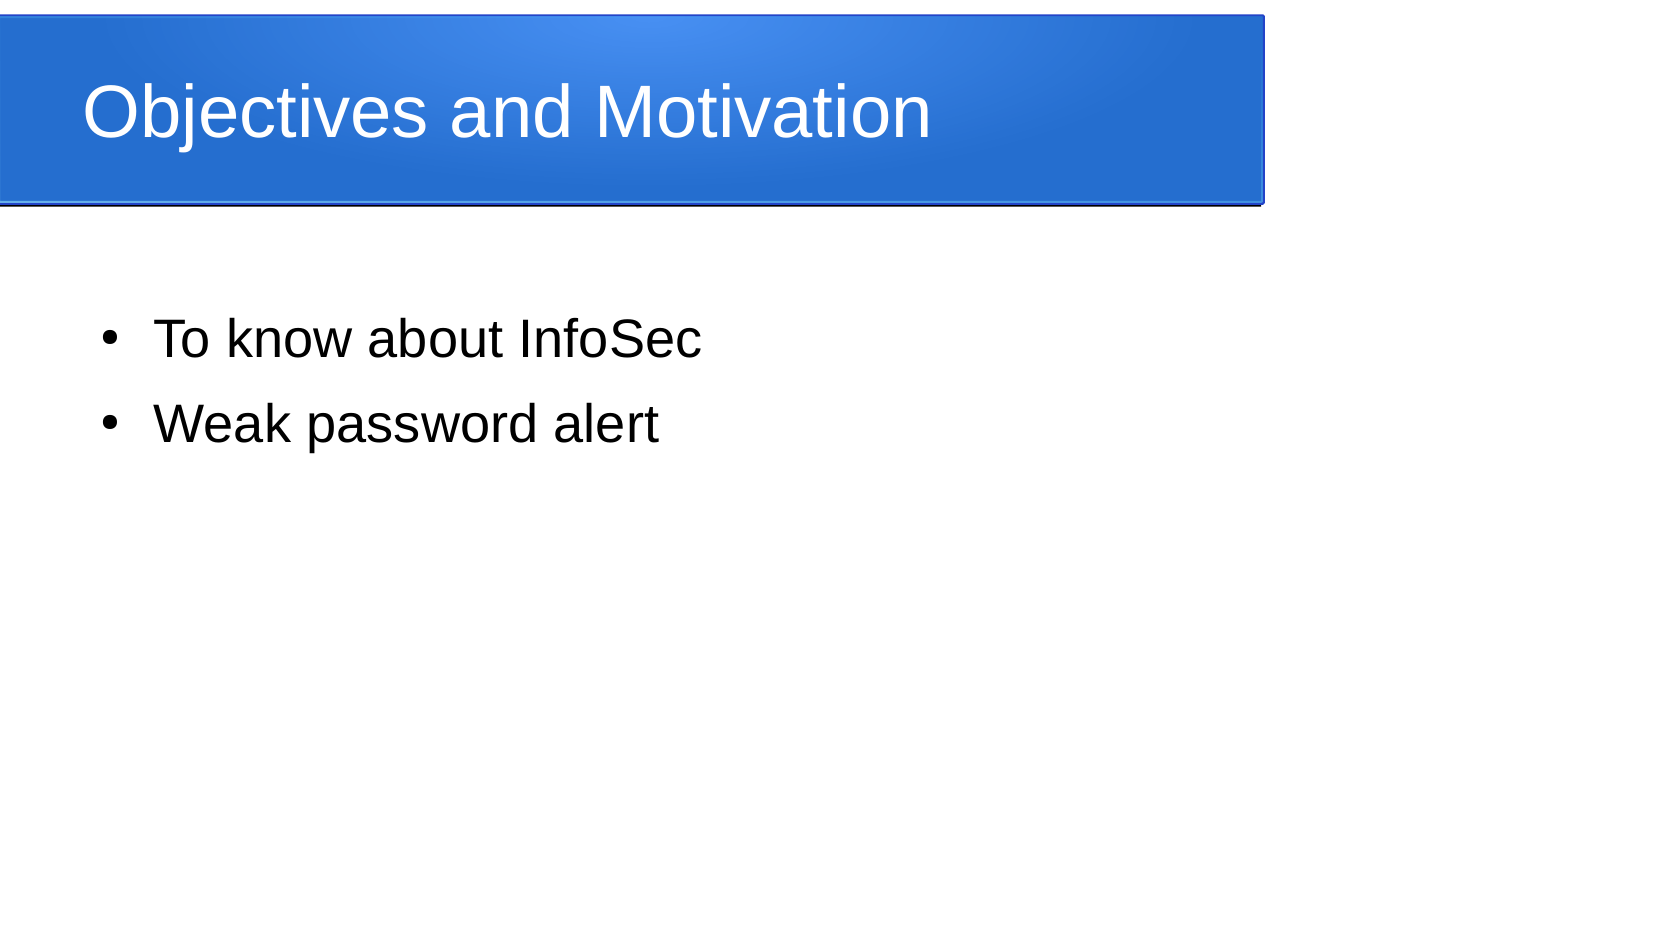

# Objectives and Motivation
To know about InfoSec
Weak password alert